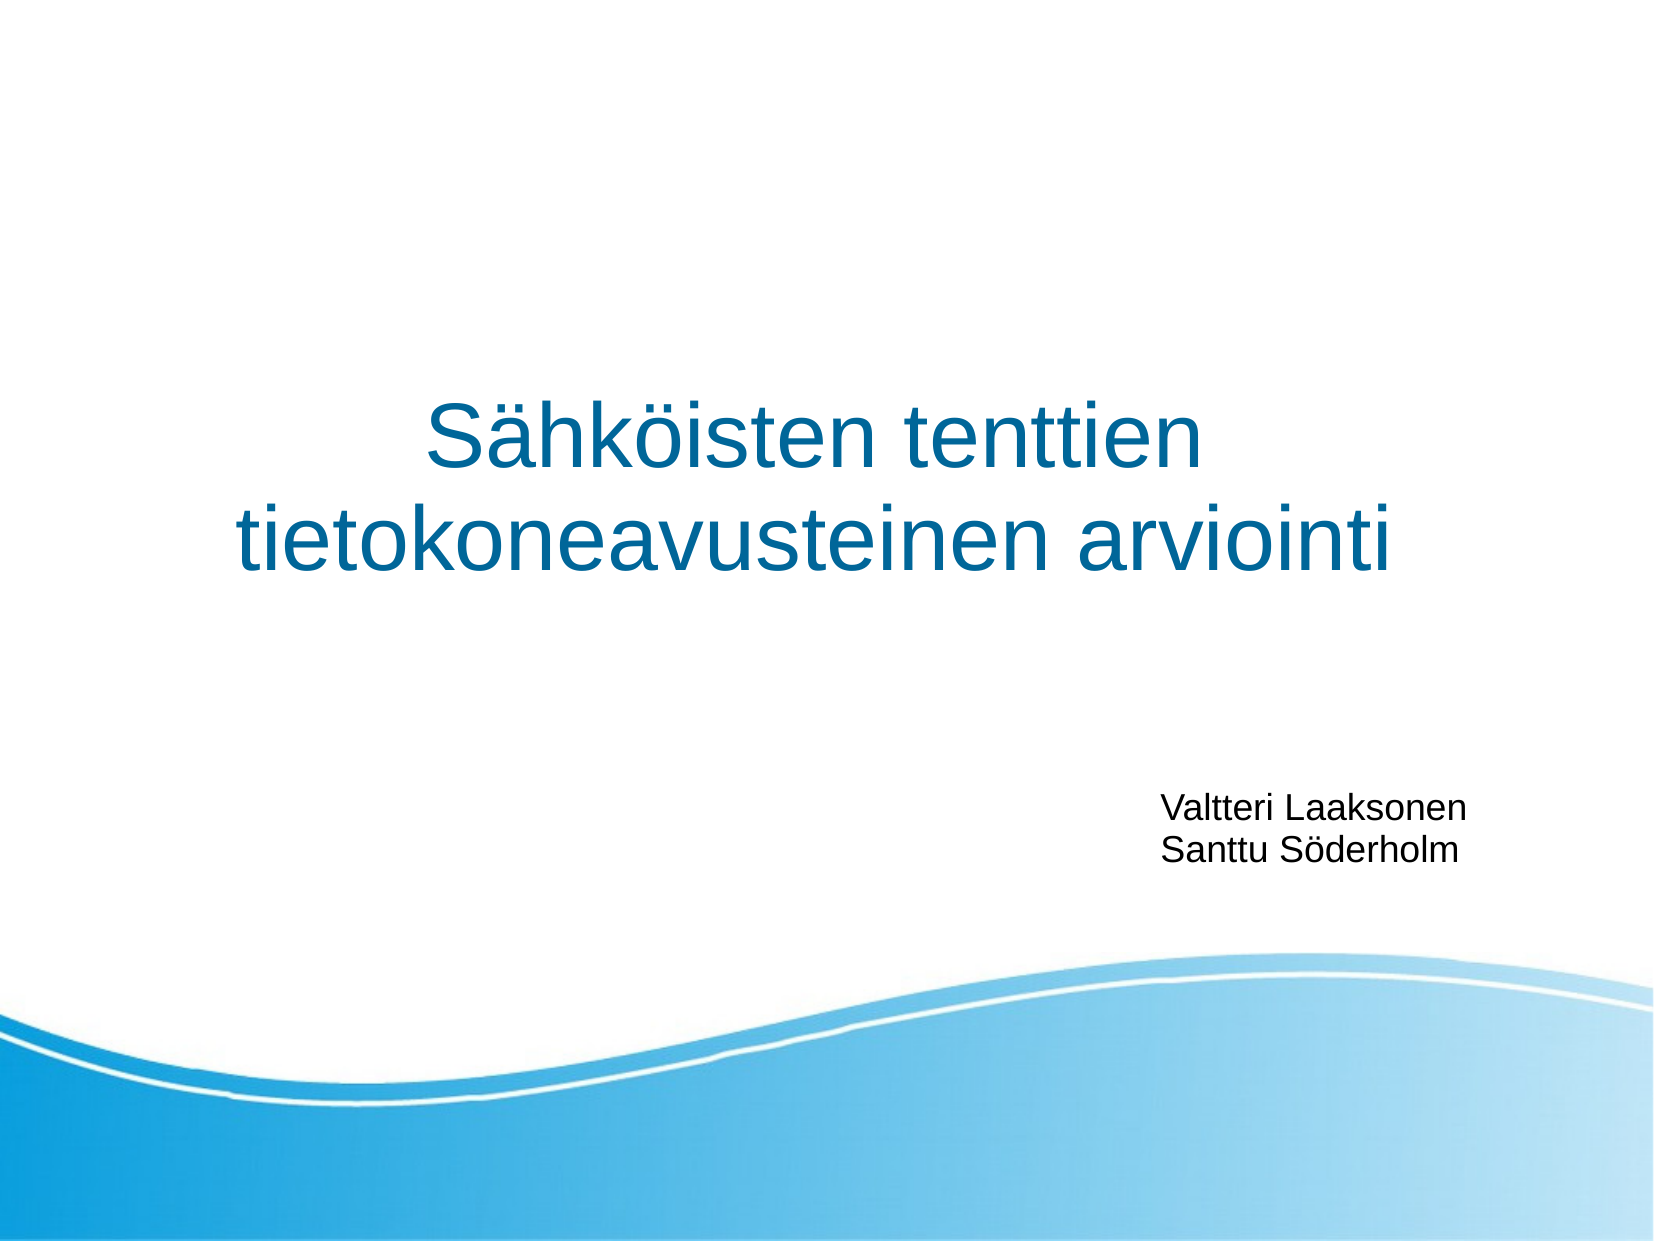

# Sähköisten tenttien tietokoneavusteinen arviointi
Valtteri Laaksonen
Santtu Söderholm